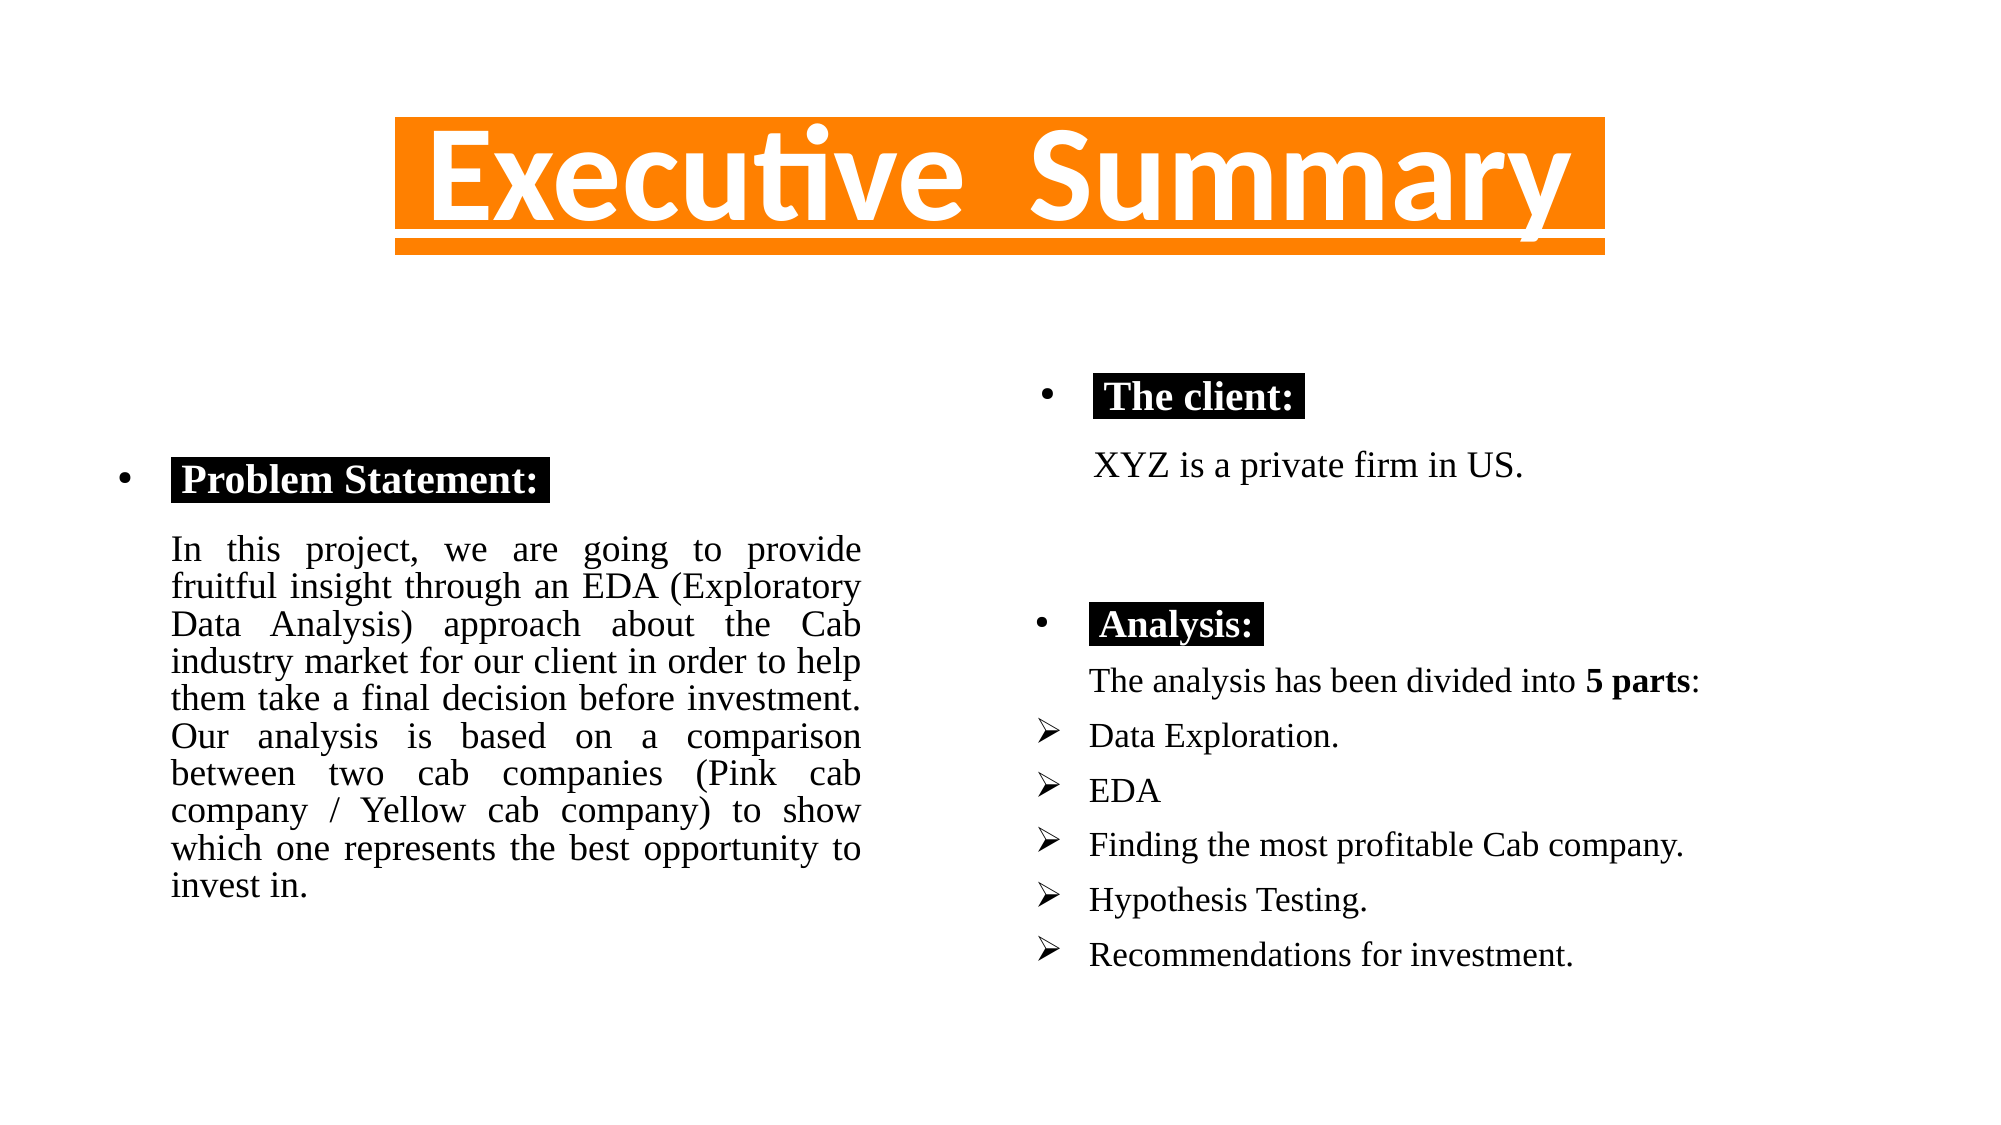

# Executive Summary
 The client:
XYZ is a private firm in US.
 Problem Statement:
In this project, we are going to provide fruitful insight through an EDA (Exploratory Data Analysis) approach about the Cab industry market for our client in order to help them take a final decision before investment. Our analysis is based on a comparison between two cab companies (Pink cab company / Yellow cab company) to show which one represents the best opportunity to invest in.
 Analysis:
The analysis has been divided into 5 parts:
Data Exploration.
EDA
Finding the most profitable Cab company.
Hypothesis Testing.
Recommendations for investment.